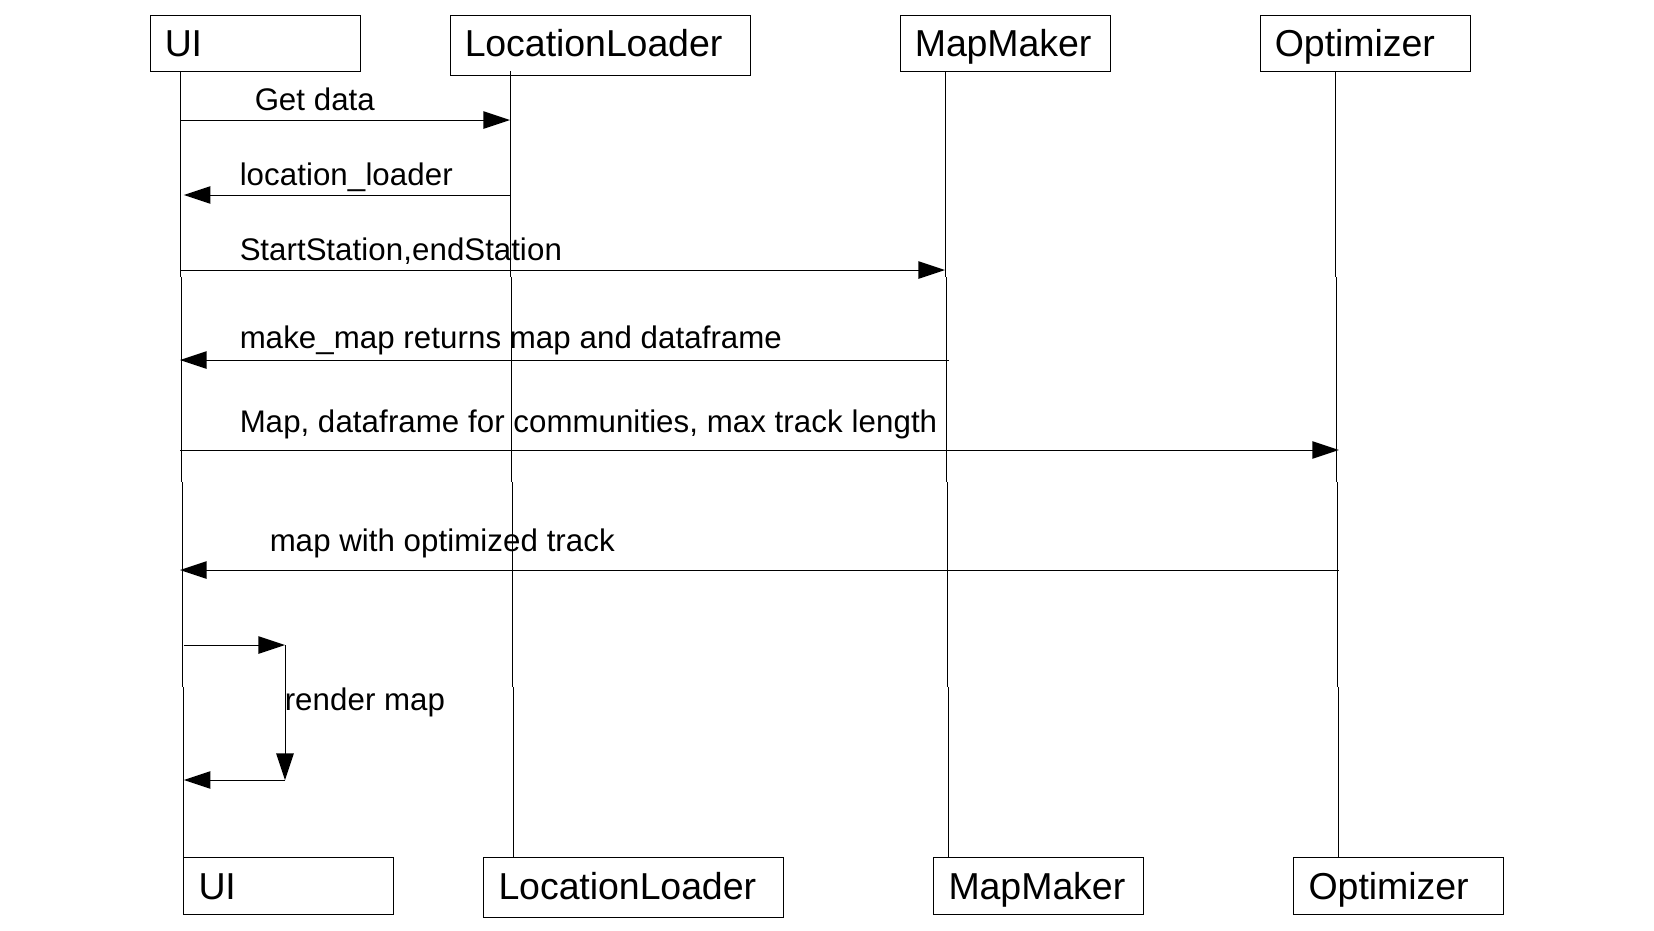

UI
LocationLoader
MapMaker
Optimizer
Get data
location_loader
StartStation,endStation
make_map returns map and dataframe
Map, dataframe for communities, max track length
map with optimized track
render map
UI
LocationLoader
MapMaker
Optimizer